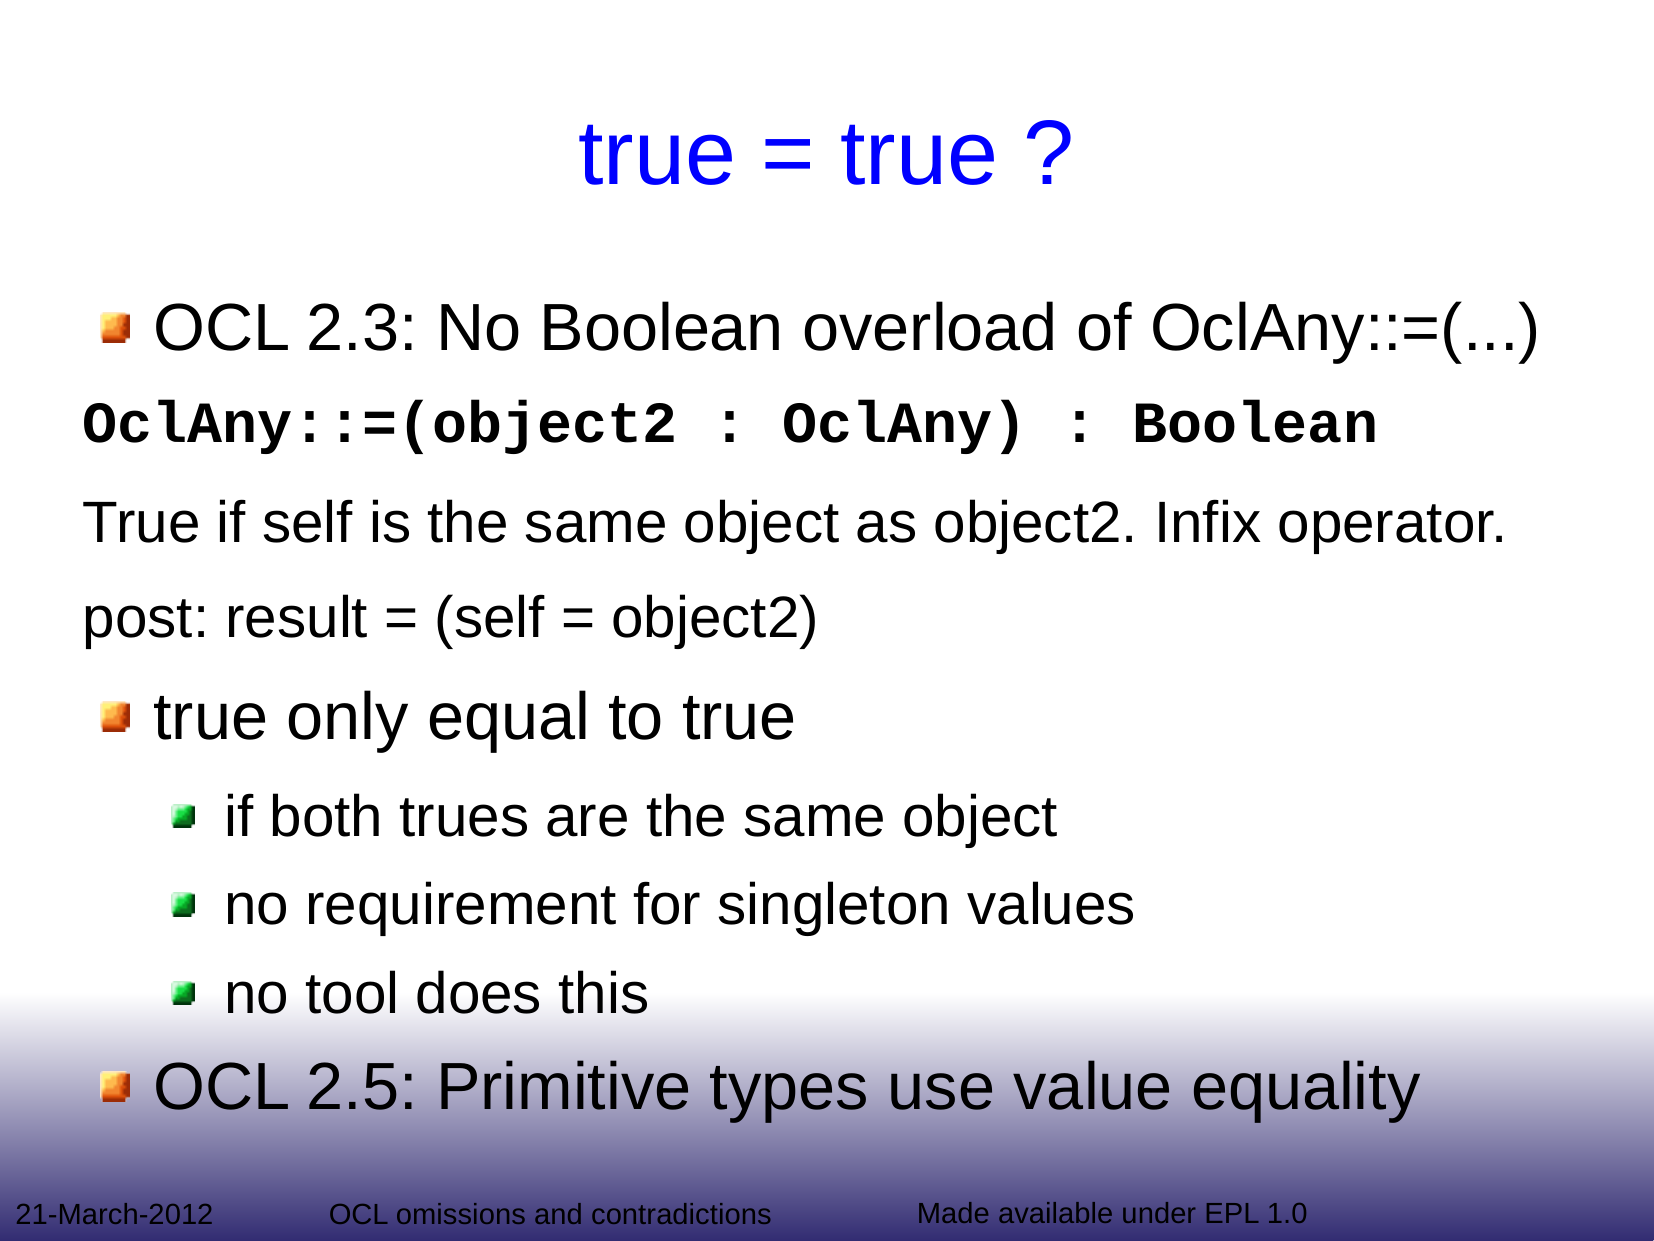

# true = true ?
OCL 2.3: No Boolean overload of OclAny::=(...)
OclAny::=(object2 : OclAny) : Boolean
True if self is the same object as object2. Infix operator.
post: result = (self = object2)
true only equal to true
if both trues are the same object
no requirement for singleton values
no tool does this
OCL 2.5: Primitive types use value equality
21-March-2012
OCL omissions and contradictions